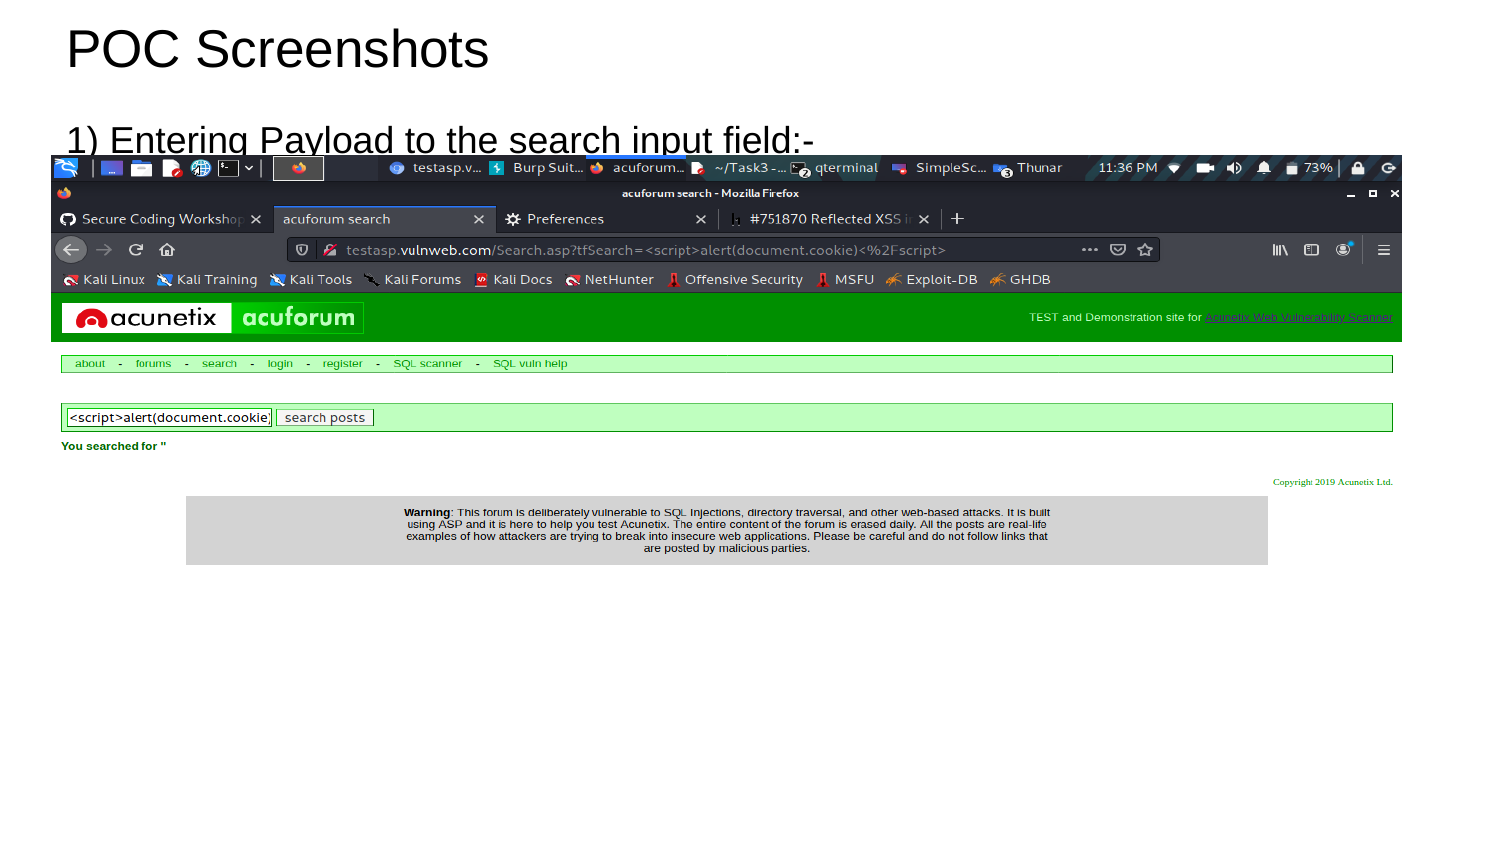

# POC Screenshots
1) Entering Payload to the search input field:-